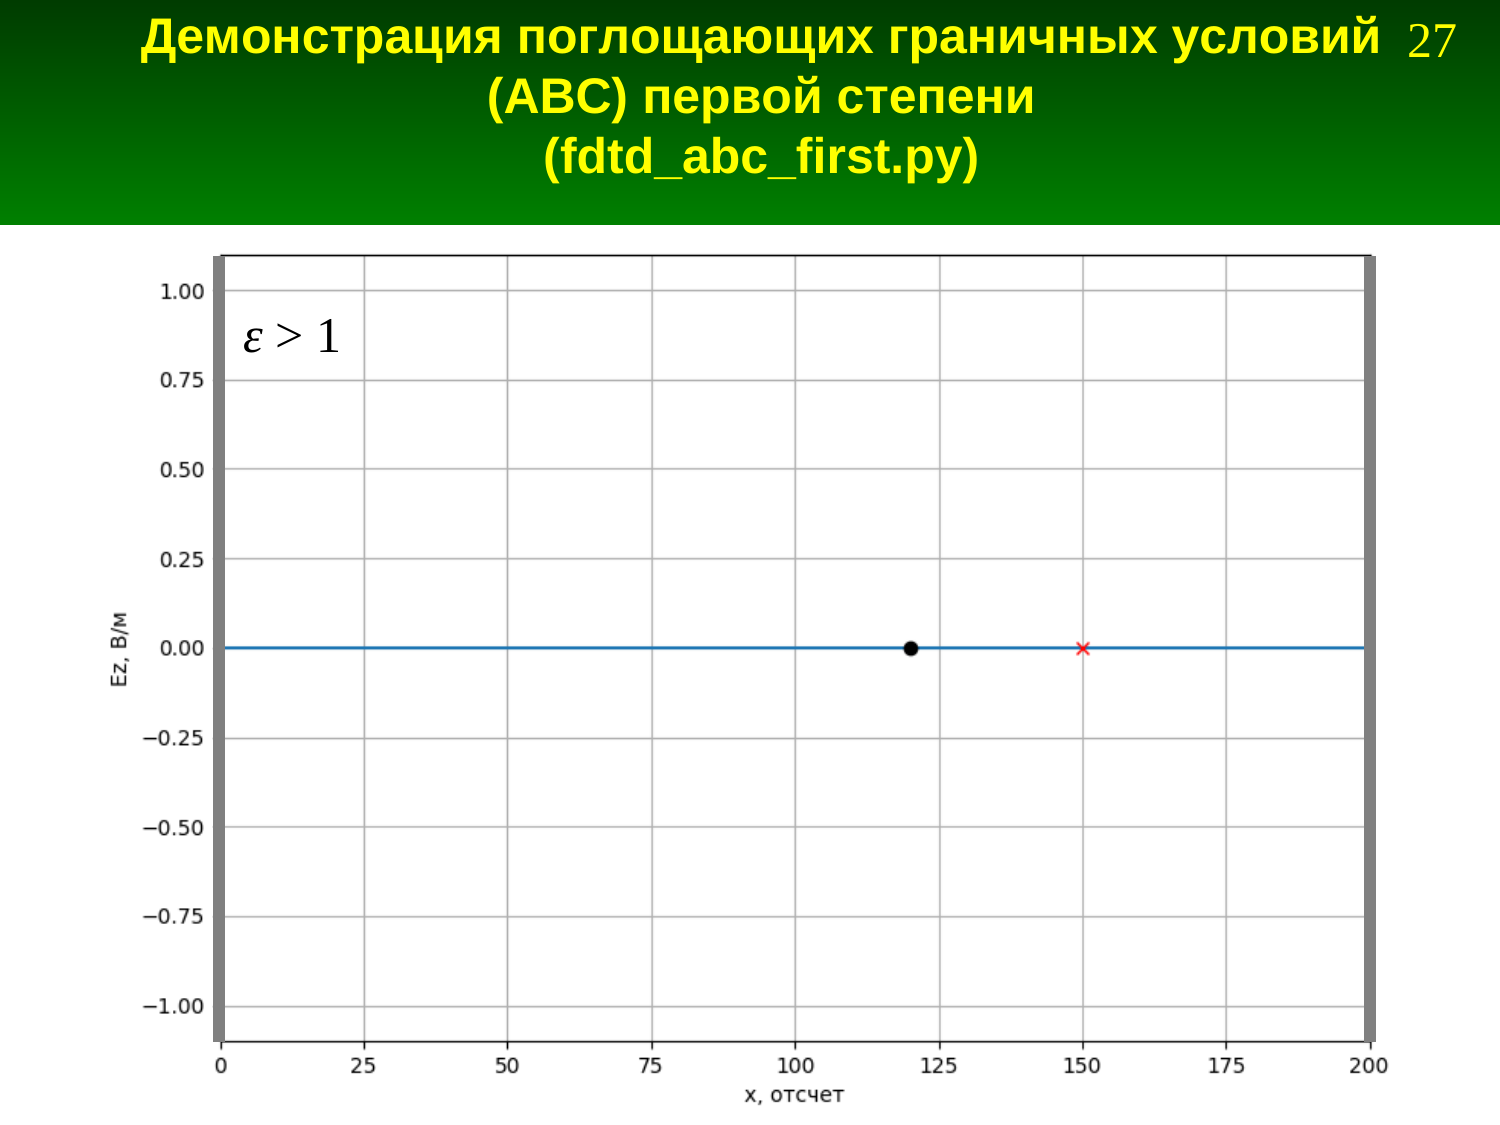

# Демонстрация поглощающих граничных условий (ABC) первой степени (fdtd_abc_first.py)
ε > 1